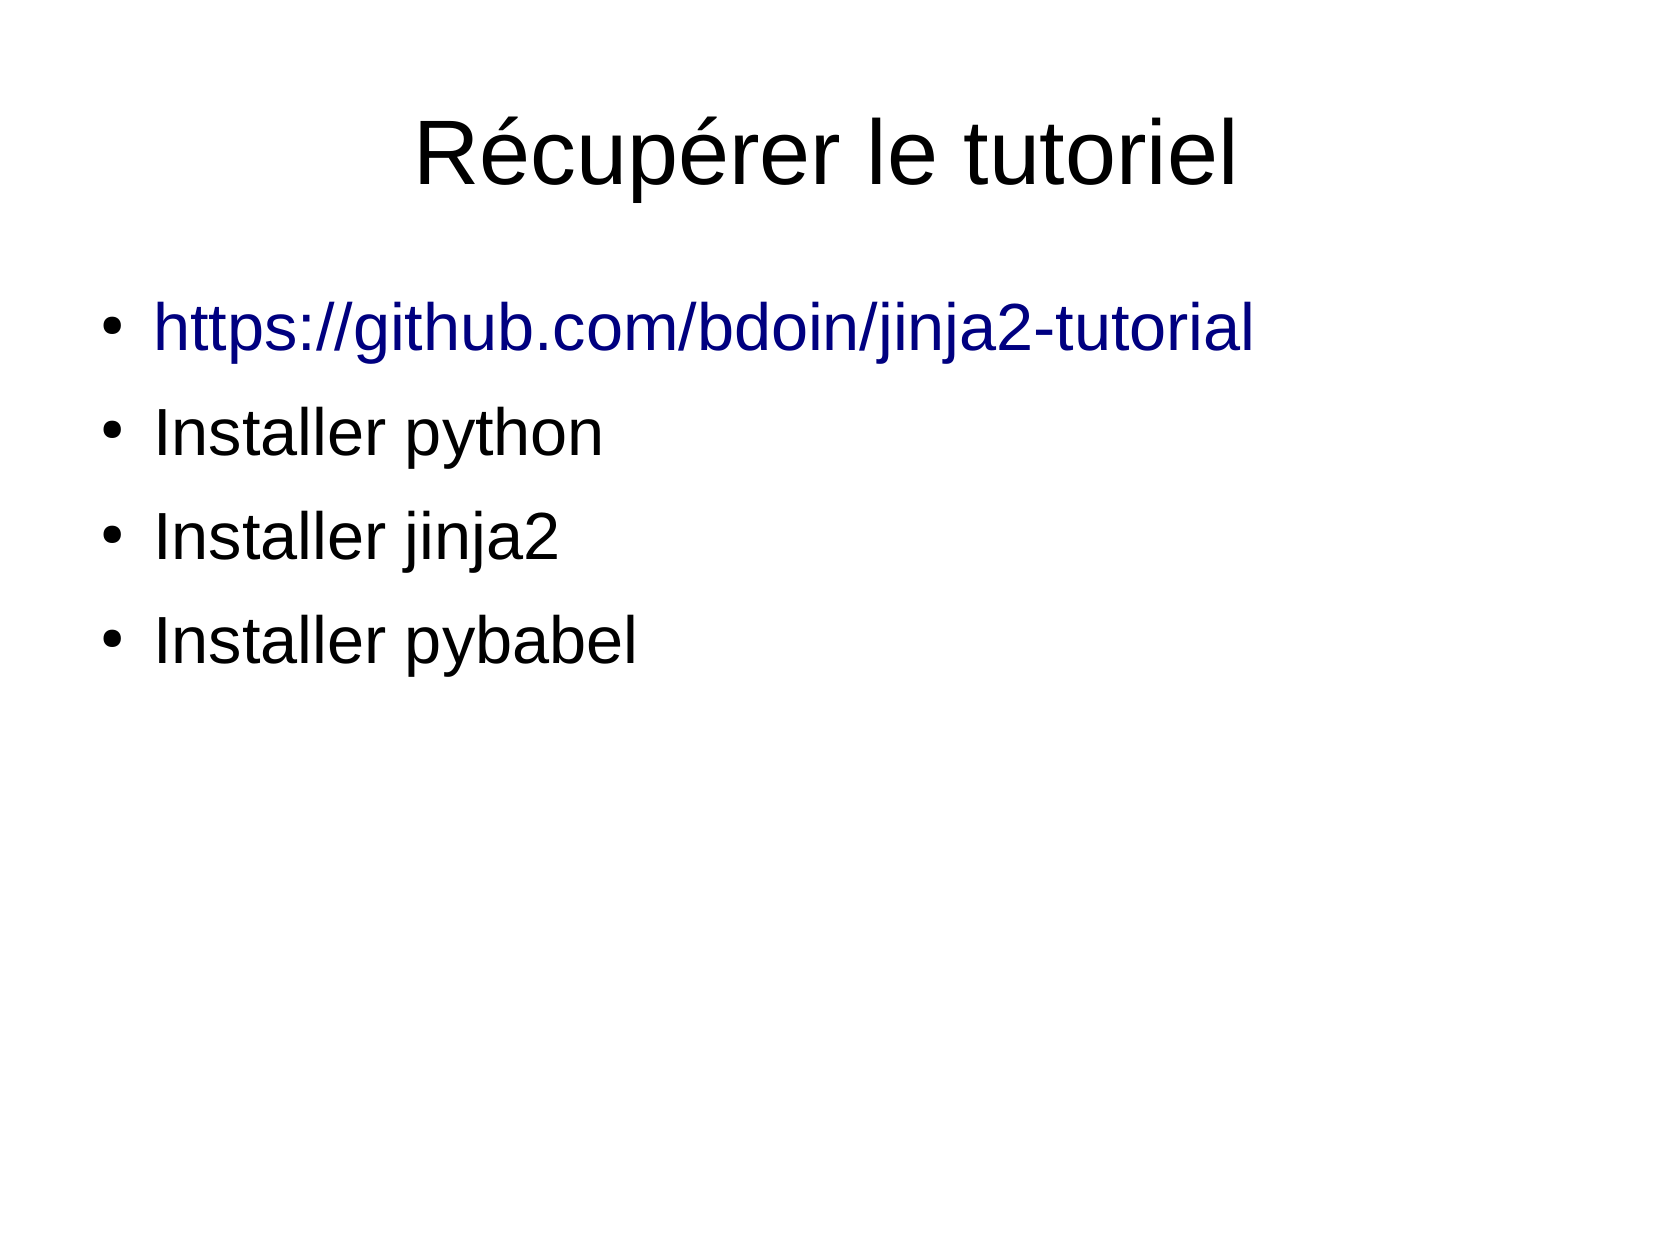

# Récupérer le tutoriel
https://github.com/bdoin/jinja2-tutorial
Installer python
Installer jinja2
Installer pybabel